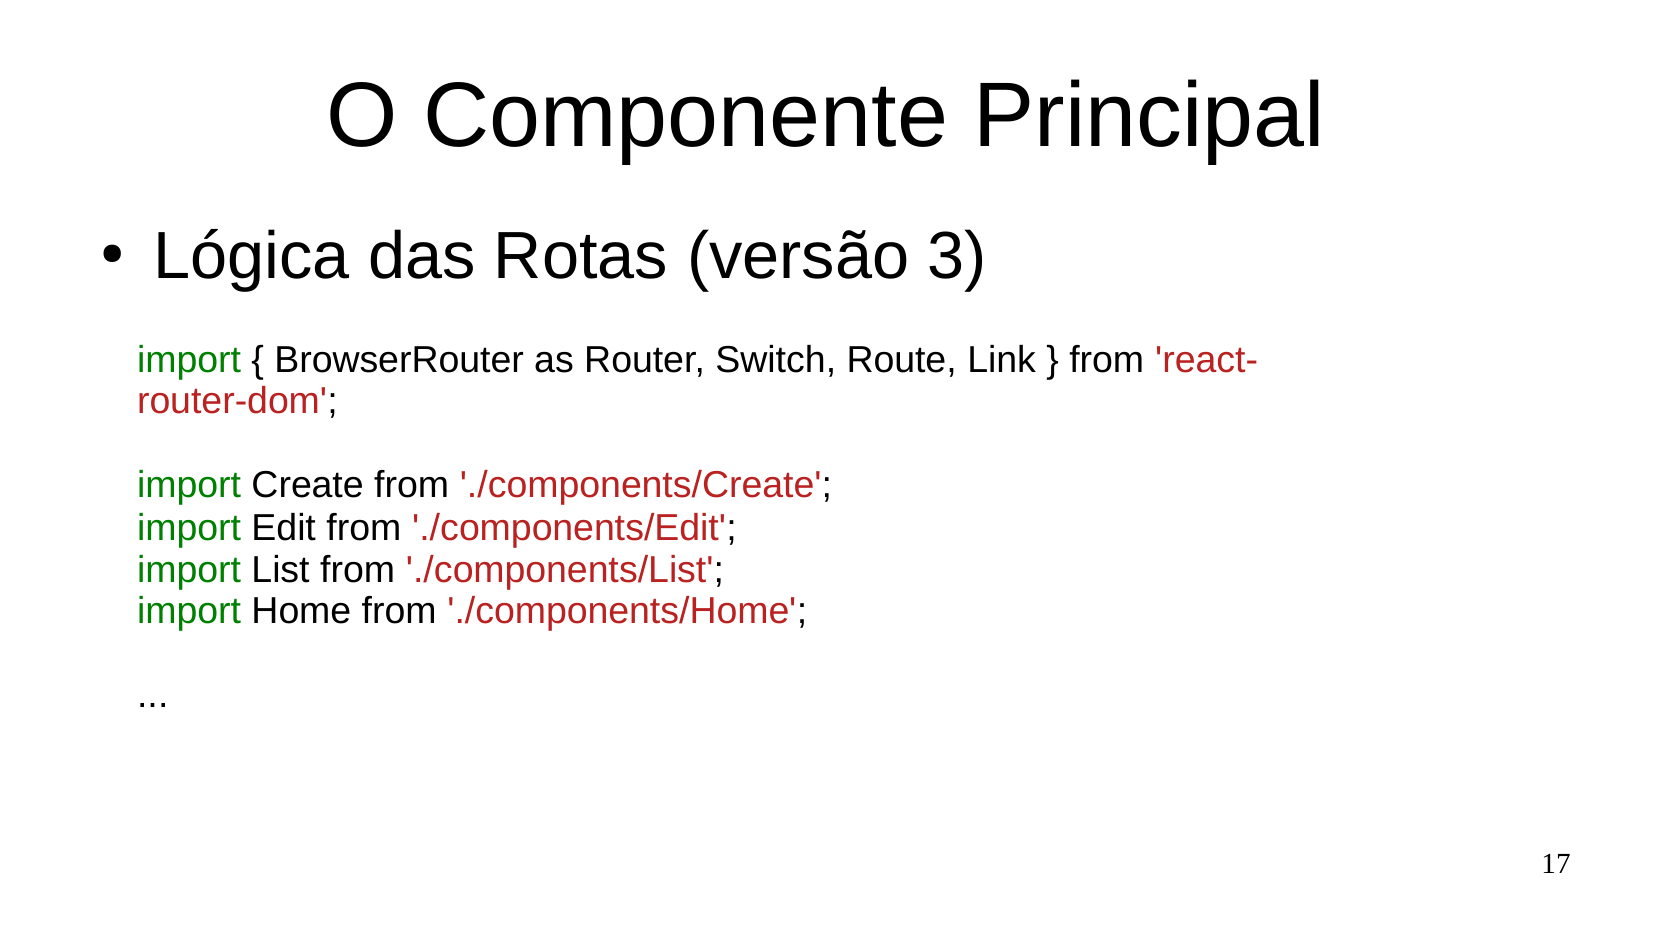

# O Componente Principal
Lógica das Rotas (versão 3)
import { BrowserRouter as Router, Switch, Route, Link } from 'react-router-dom';
import Create from './components/Create';
import Edit from './components/Edit';
import List from './components/List';
import Home from './components/Home';
...
17